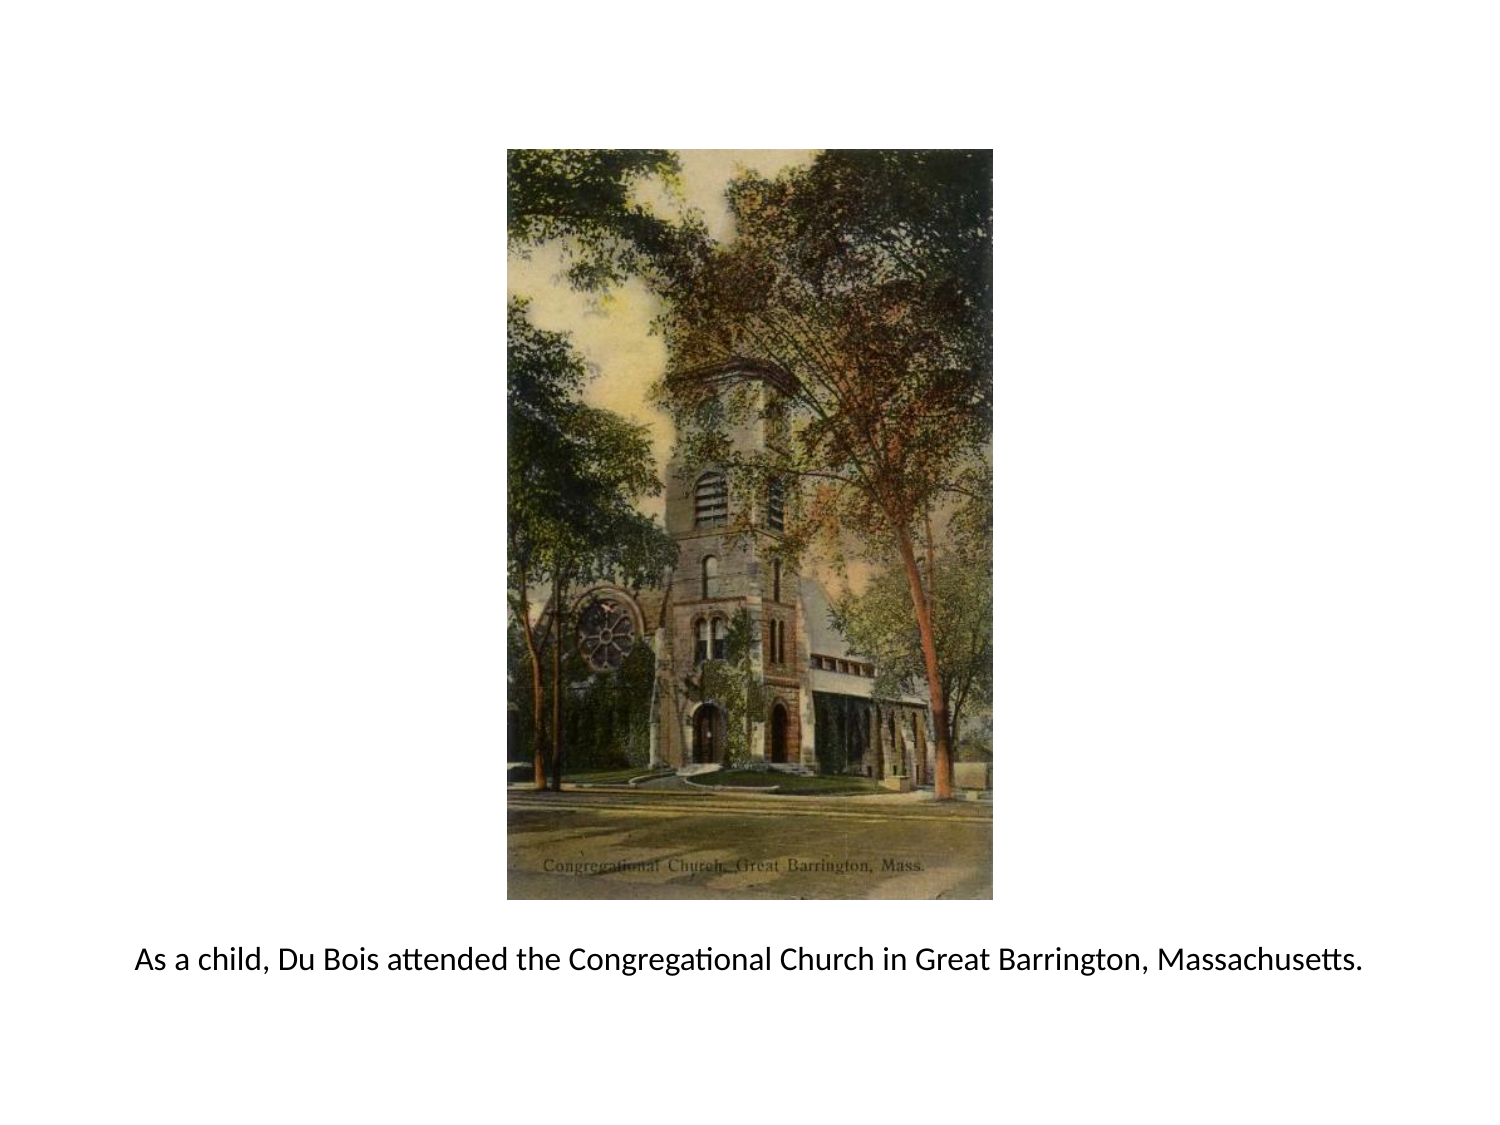

As a child, Du Bois attended the Congregational Church in Great Barrington, Massachusetts.